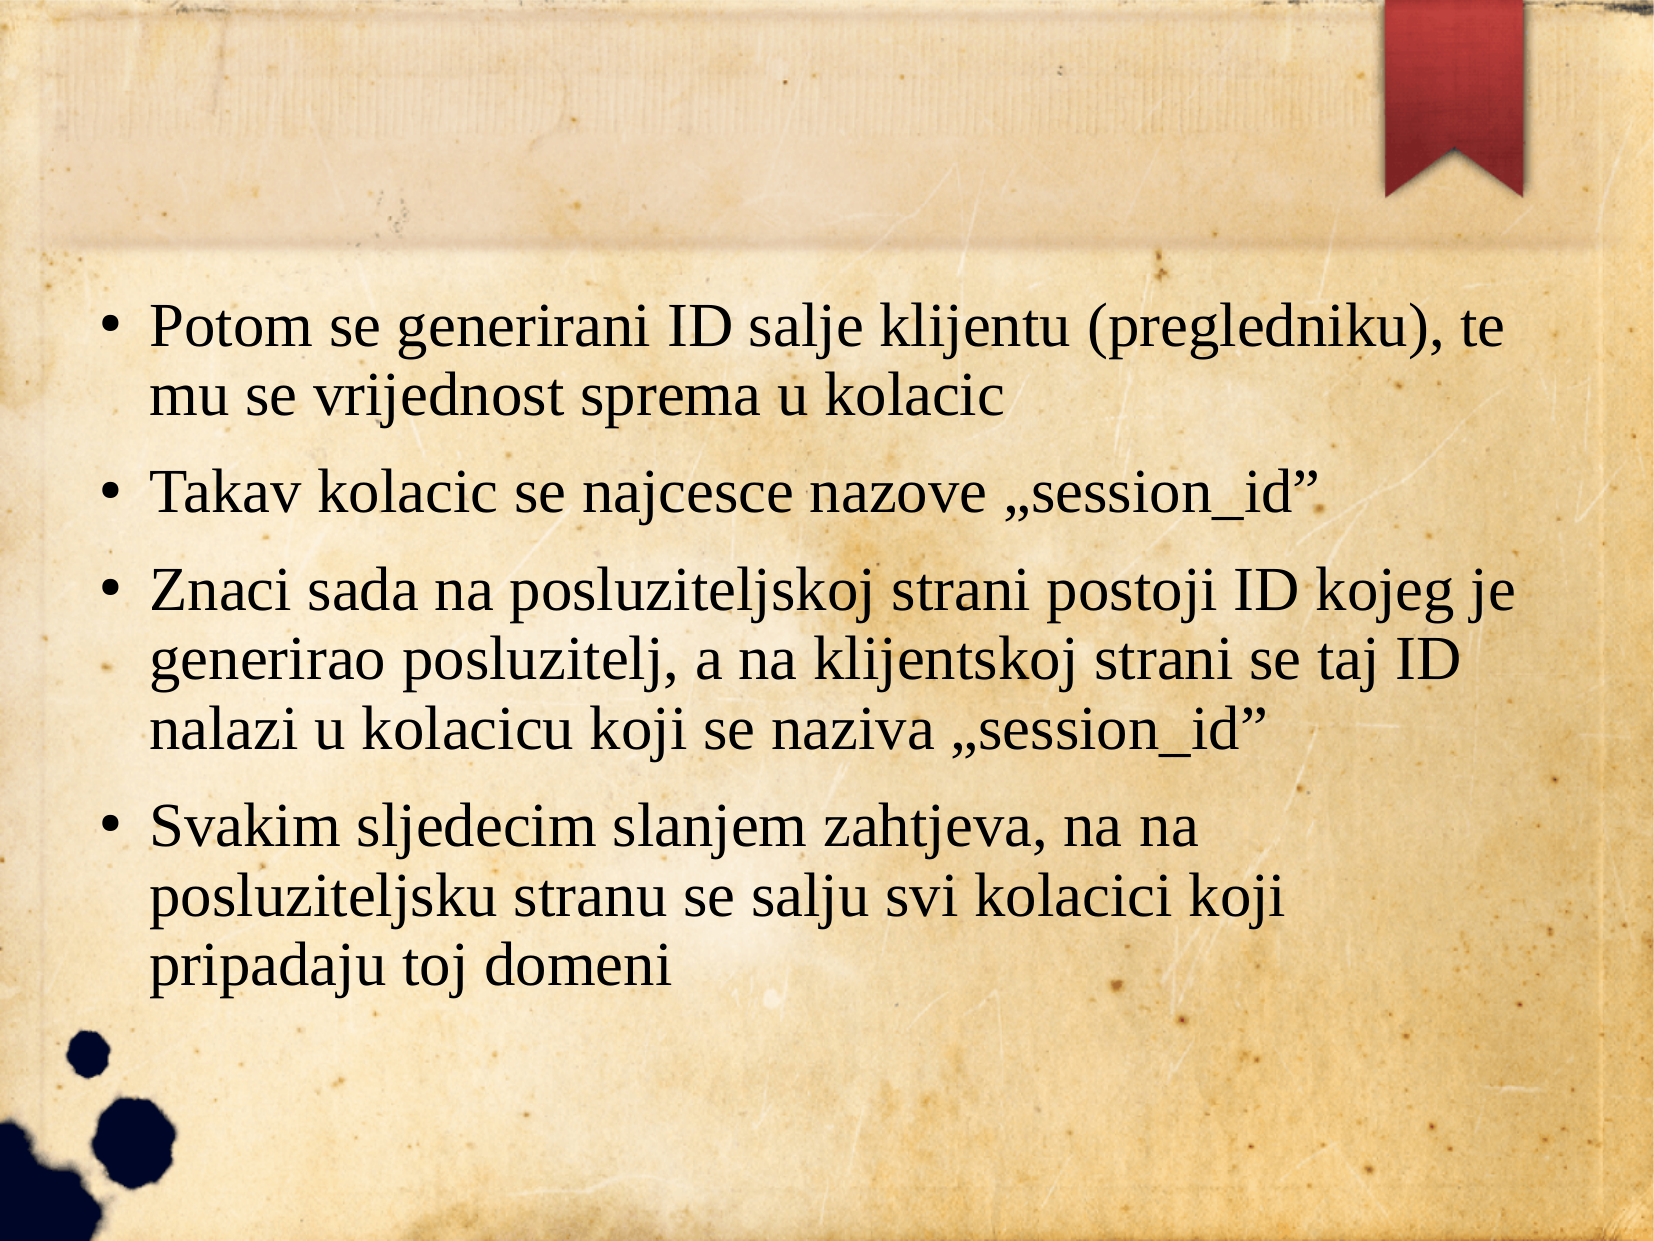

#
Potom se generirani ID salje klijentu (pregledniku), te mu se vrijednost sprema u kolacic
Takav kolacic se najcesce nazove „session_id”
Znaci sada na posluziteljskoj strani postoji ID kojeg je generirao posluzitelj, a na klijentskoj strani se taj ID nalazi u kolacicu koji se naziva „session_id”
Svakim sljedecim slanjem zahtjeva, na na posluziteljsku stranu se salju svi kolacici koji pripadaju toj domeni